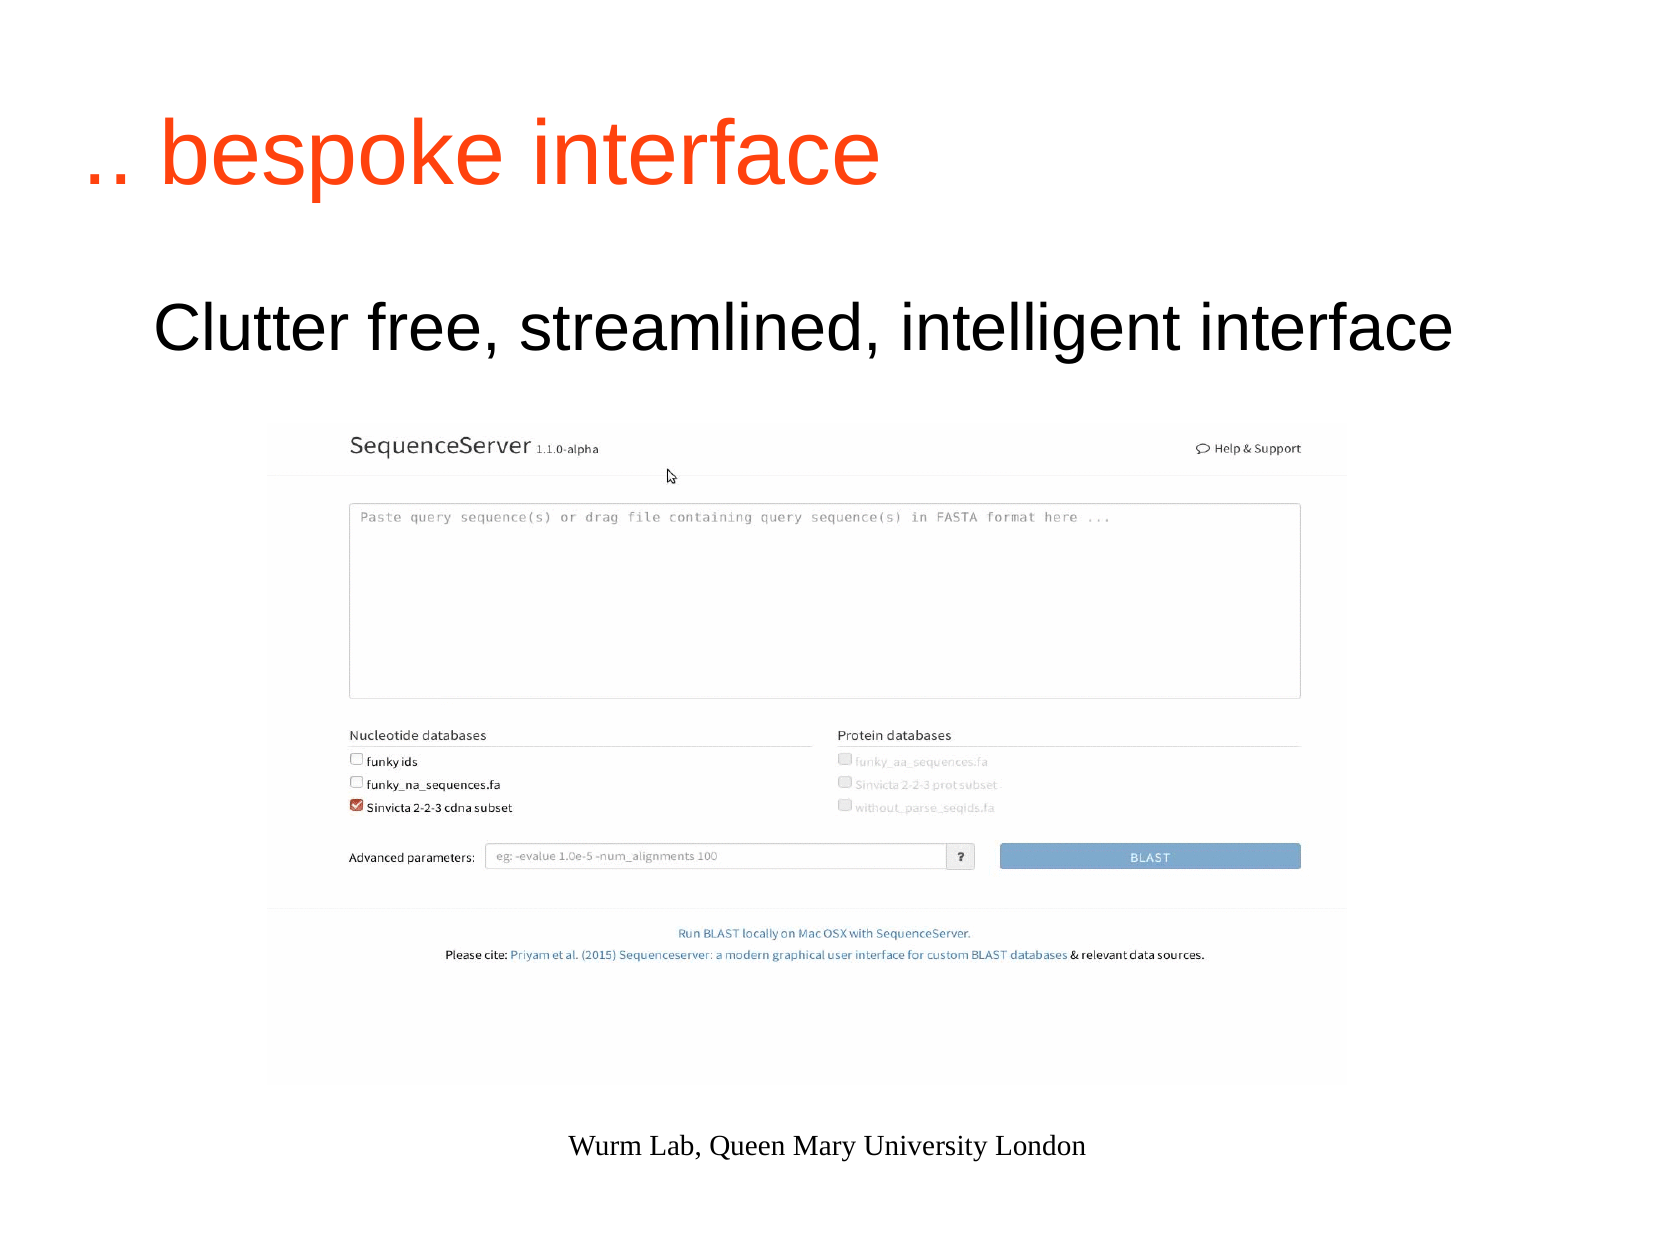

# .. bespoke interface
Clutter free, streamlined, intelligent interface
Wurm Lab, Queen Mary University London